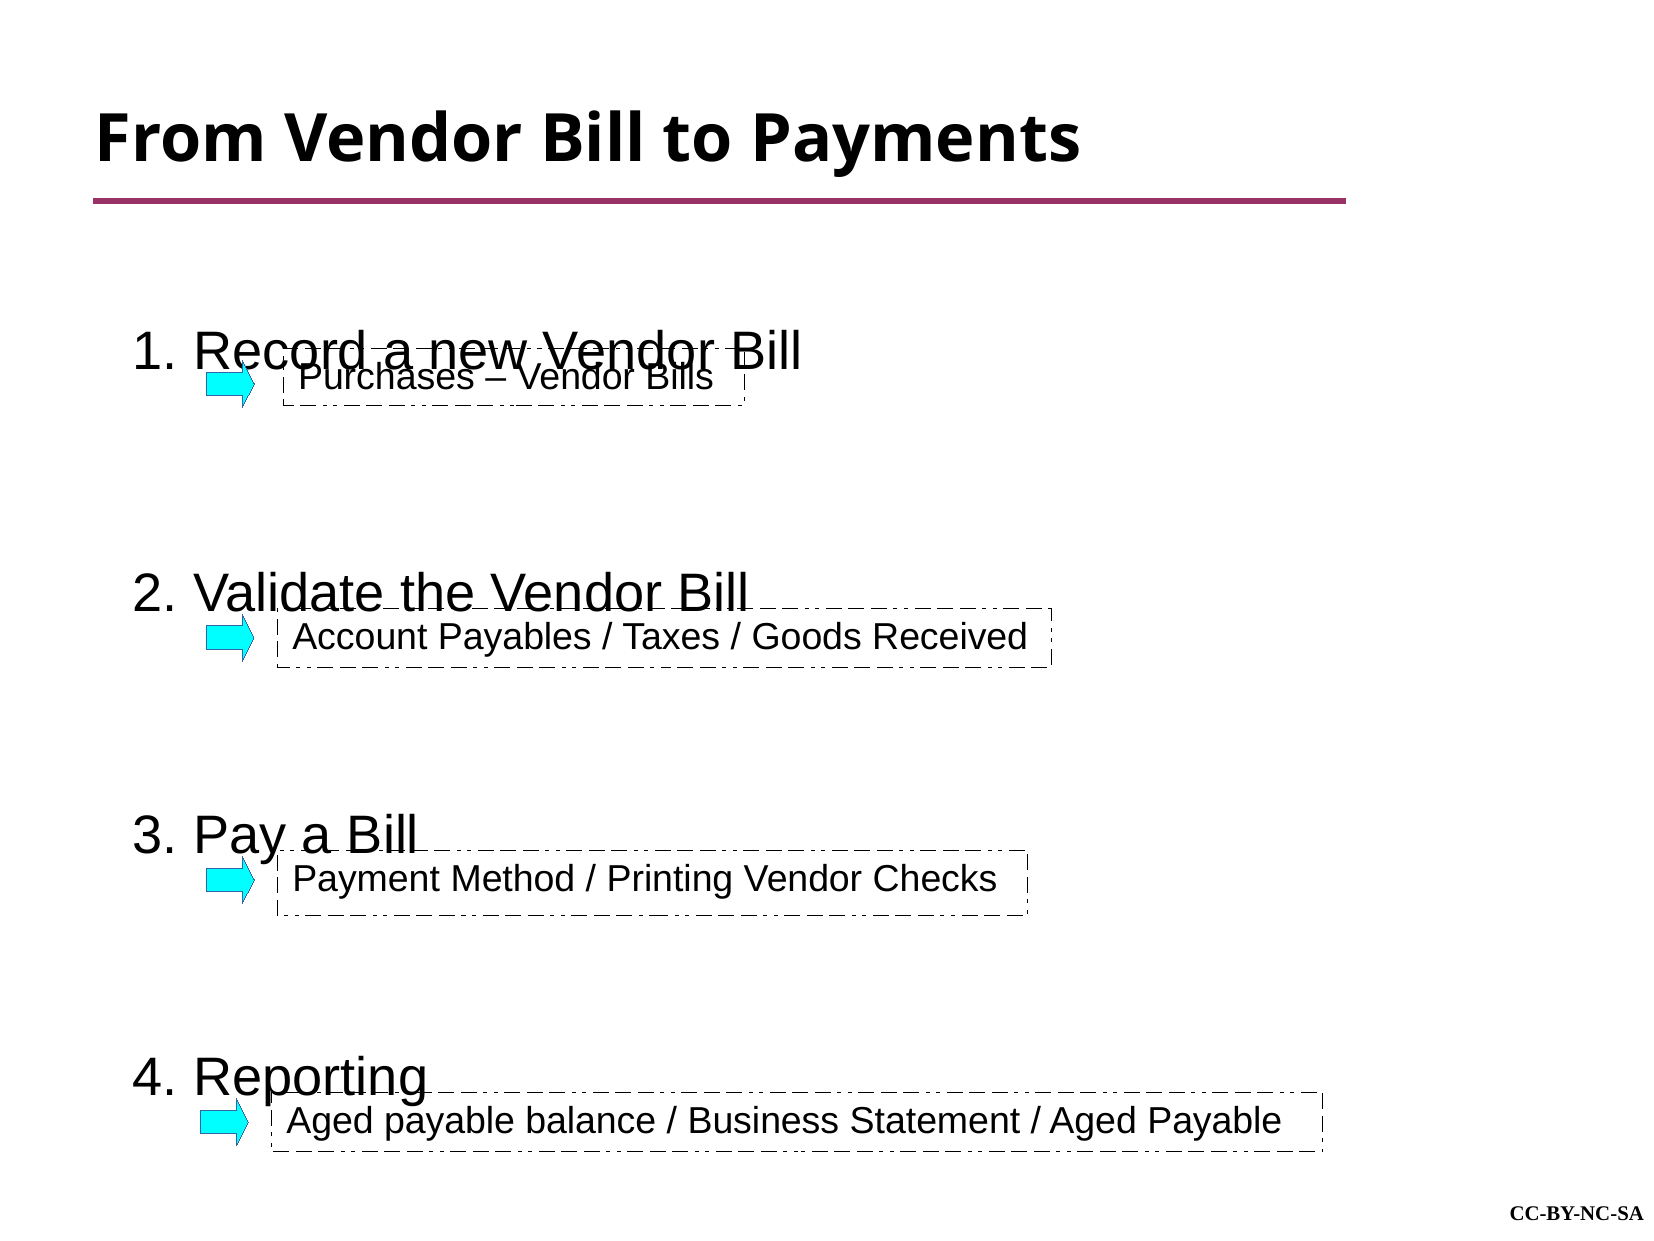

# From Vendor Bill to Payments
 Record a new Vendor Bill
 Validate the Vendor Bill
 Pay a Bill
 Reporting
Purchases – Vendor Bills
Account Payables / Taxes / Goods Received
Payment Method / Printing Vendor Checks
Aged payable balance / Business Statement / Aged Payable